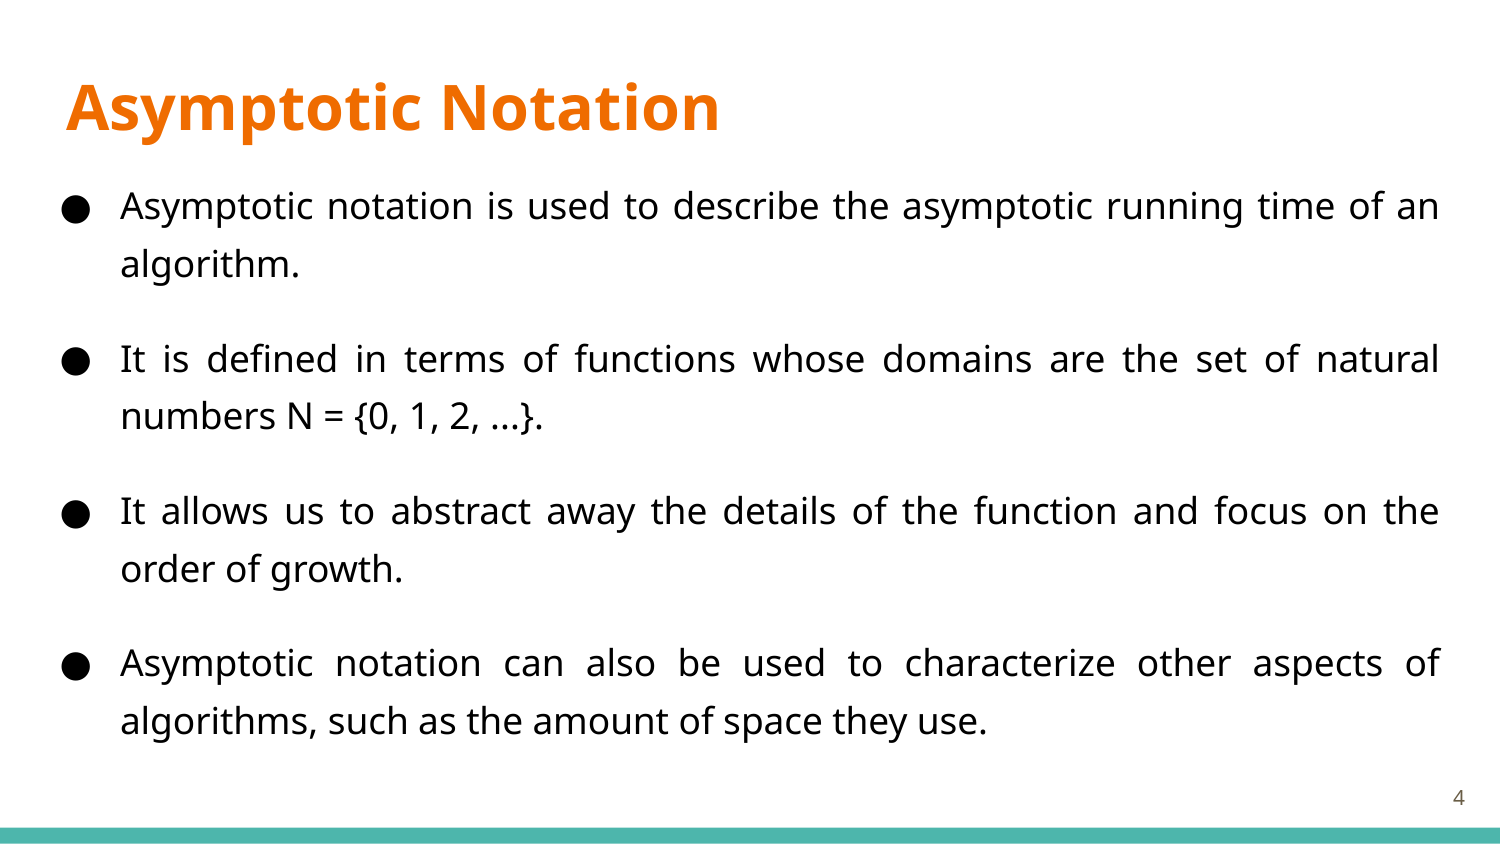

# Asymptotic Notation
Asymptotic notation is used to describe the asymptotic running time of an algorithm.
It is defined in terms of functions whose domains are the set of natural numbers N = {0, 1, 2, ...}.
It allows us to abstract away the details of the function and focus on the order of growth.
Asymptotic notation can also be used to characterize other aspects of algorithms, such as the amount of space they use.